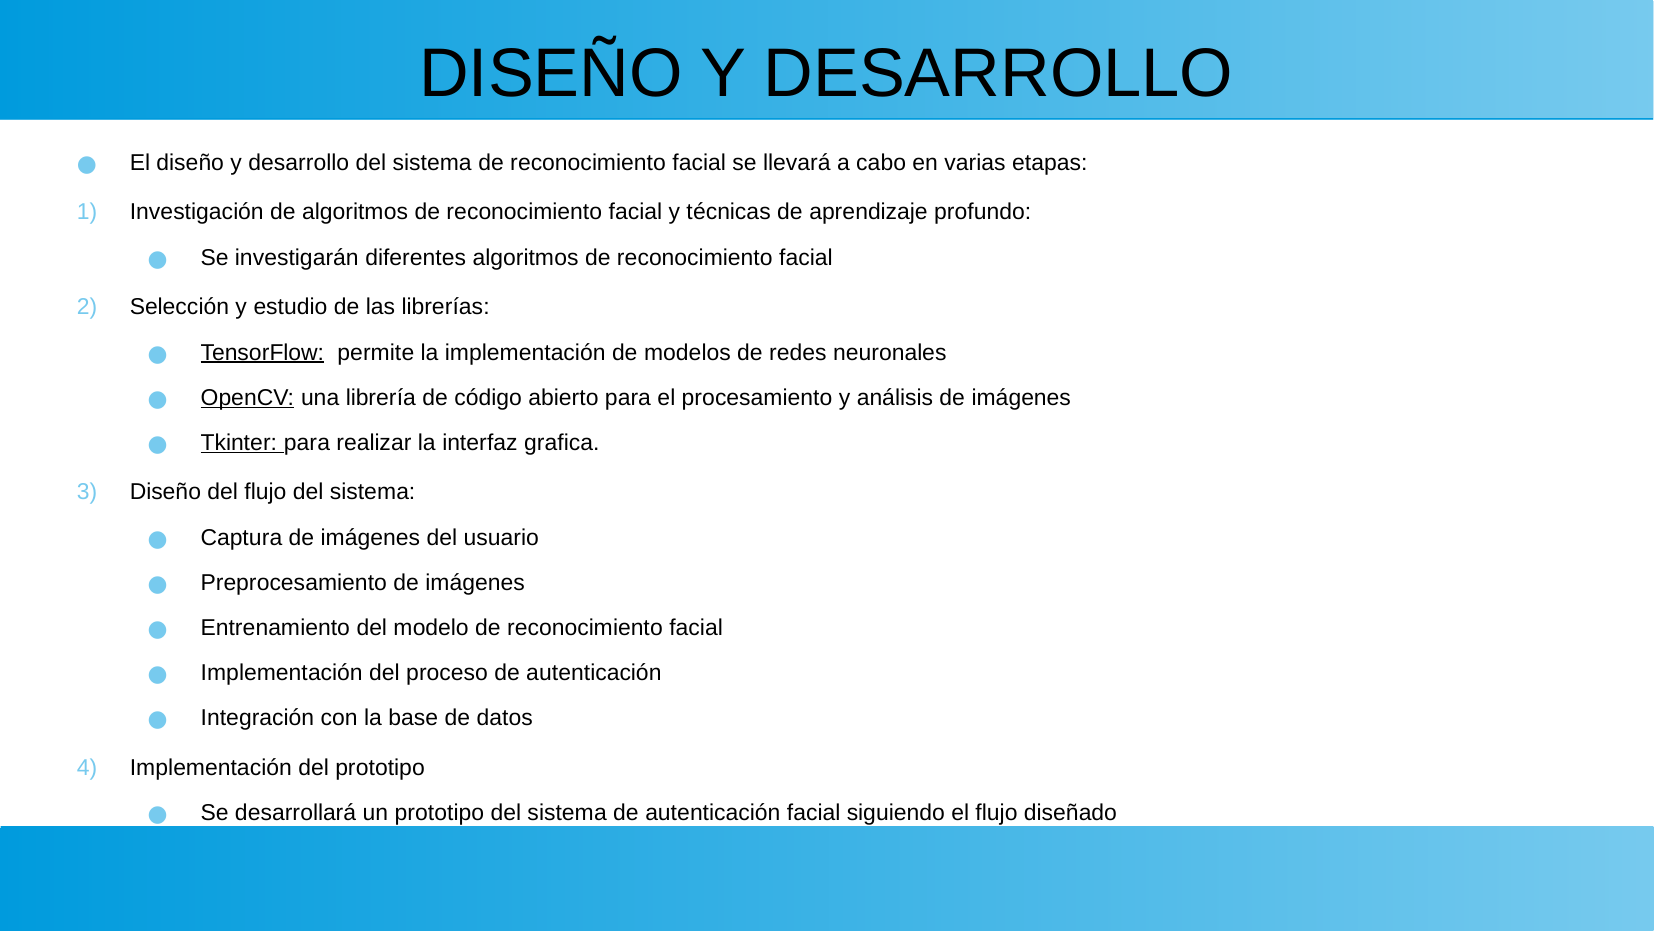

DISEÑO Y DESARROLLO
El diseño y desarrollo del sistema de reconocimiento facial se llevará a cabo en varias etapas:
Investigación de algoritmos de reconocimiento facial y técnicas de aprendizaje profundo:
Se investigarán diferentes algoritmos de reconocimiento facial
Selección y estudio de las librerías:
TensorFlow: permite la implementación de modelos de redes neuronales
OpenCV: una librería de código abierto para el procesamiento y análisis de imágenes
Tkinter: para realizar la interfaz grafica.
Diseño del flujo del sistema:
Captura de imágenes del usuario
Preprocesamiento de imágenes
Entrenamiento del modelo de reconocimiento facial
Implementación del proceso de autenticación
Integración con la base de datos
Implementación del prototipo
Se desarrollará un prototipo del sistema de autenticación facial siguiendo el flujo diseñado